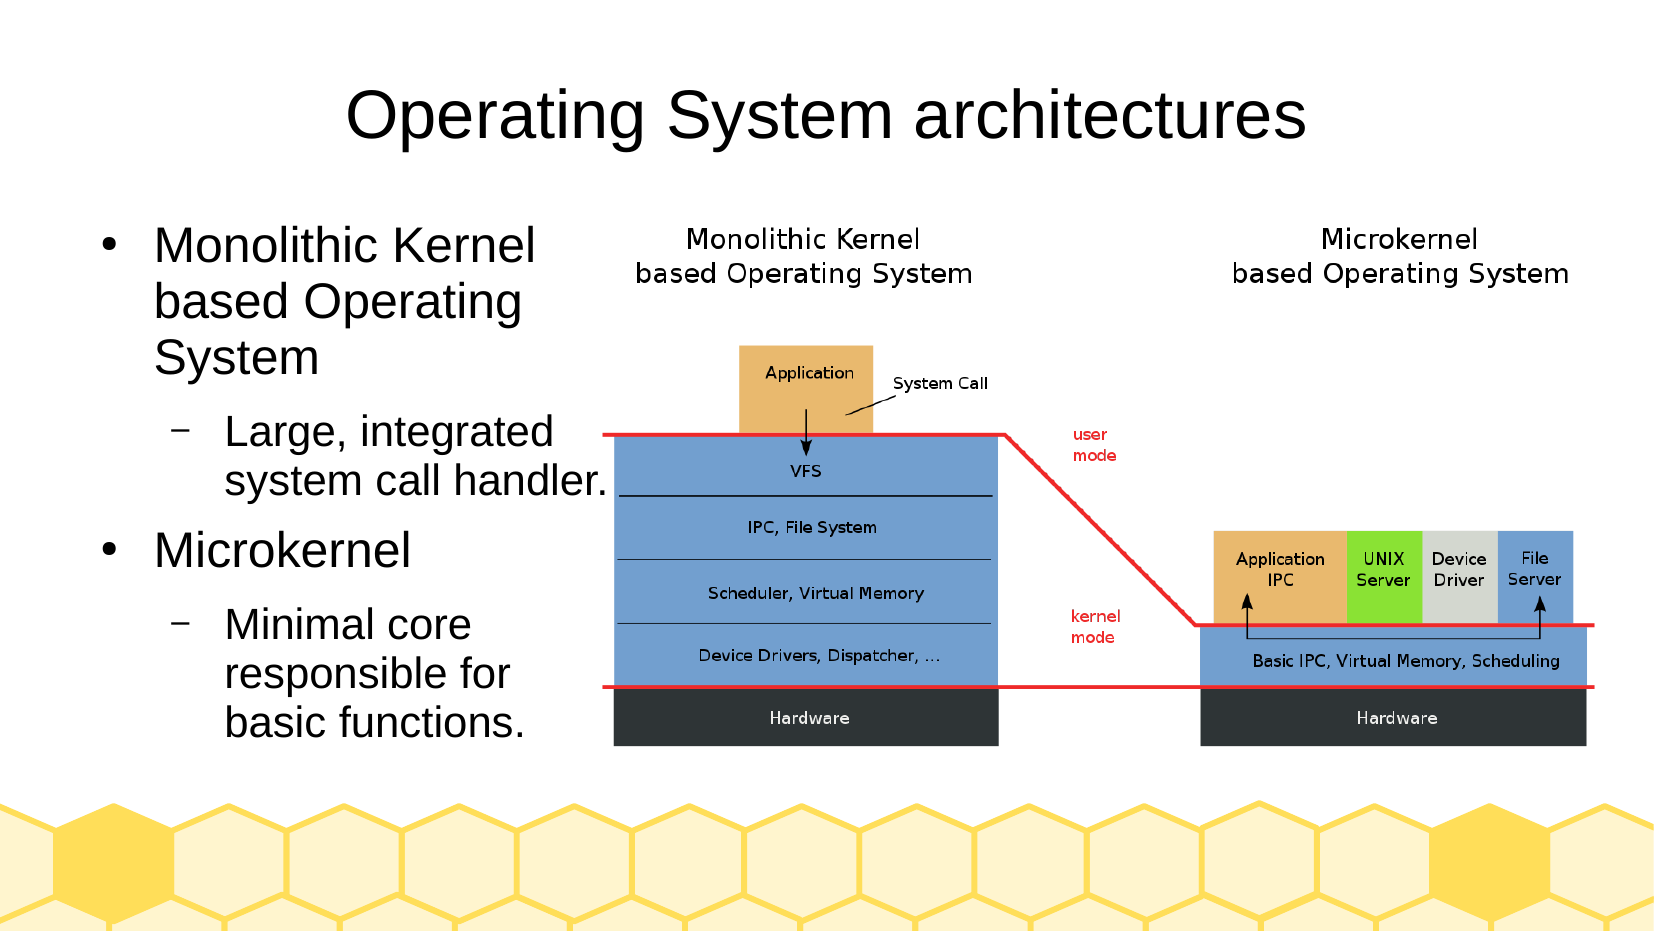

# Operating System architectures
Monolithic Kernel based Operating System
Large, integrated system call handler.
Microkernel
Minimal core responsible for basic functions.